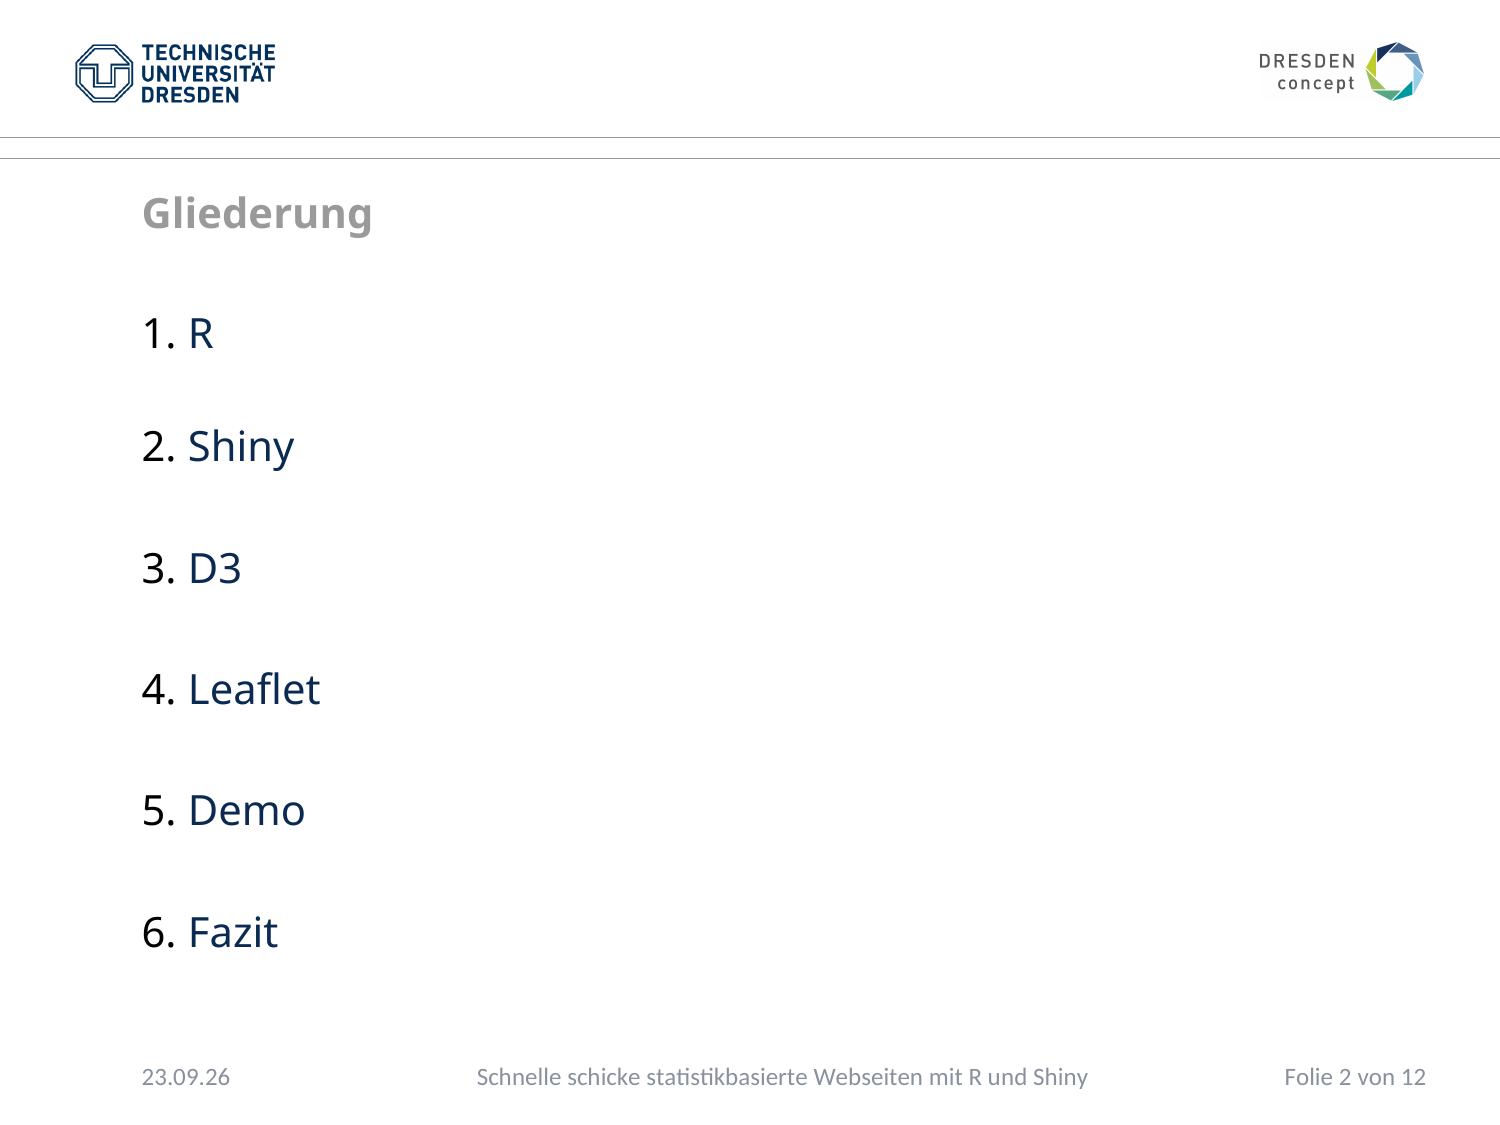

# Gliederung
 R
 Shiny
 D3
 Leaflet
 Demo
 Fazit
Folie von 12
Schnelle schicke statistikbasierte Webseiten mit R und Shiny